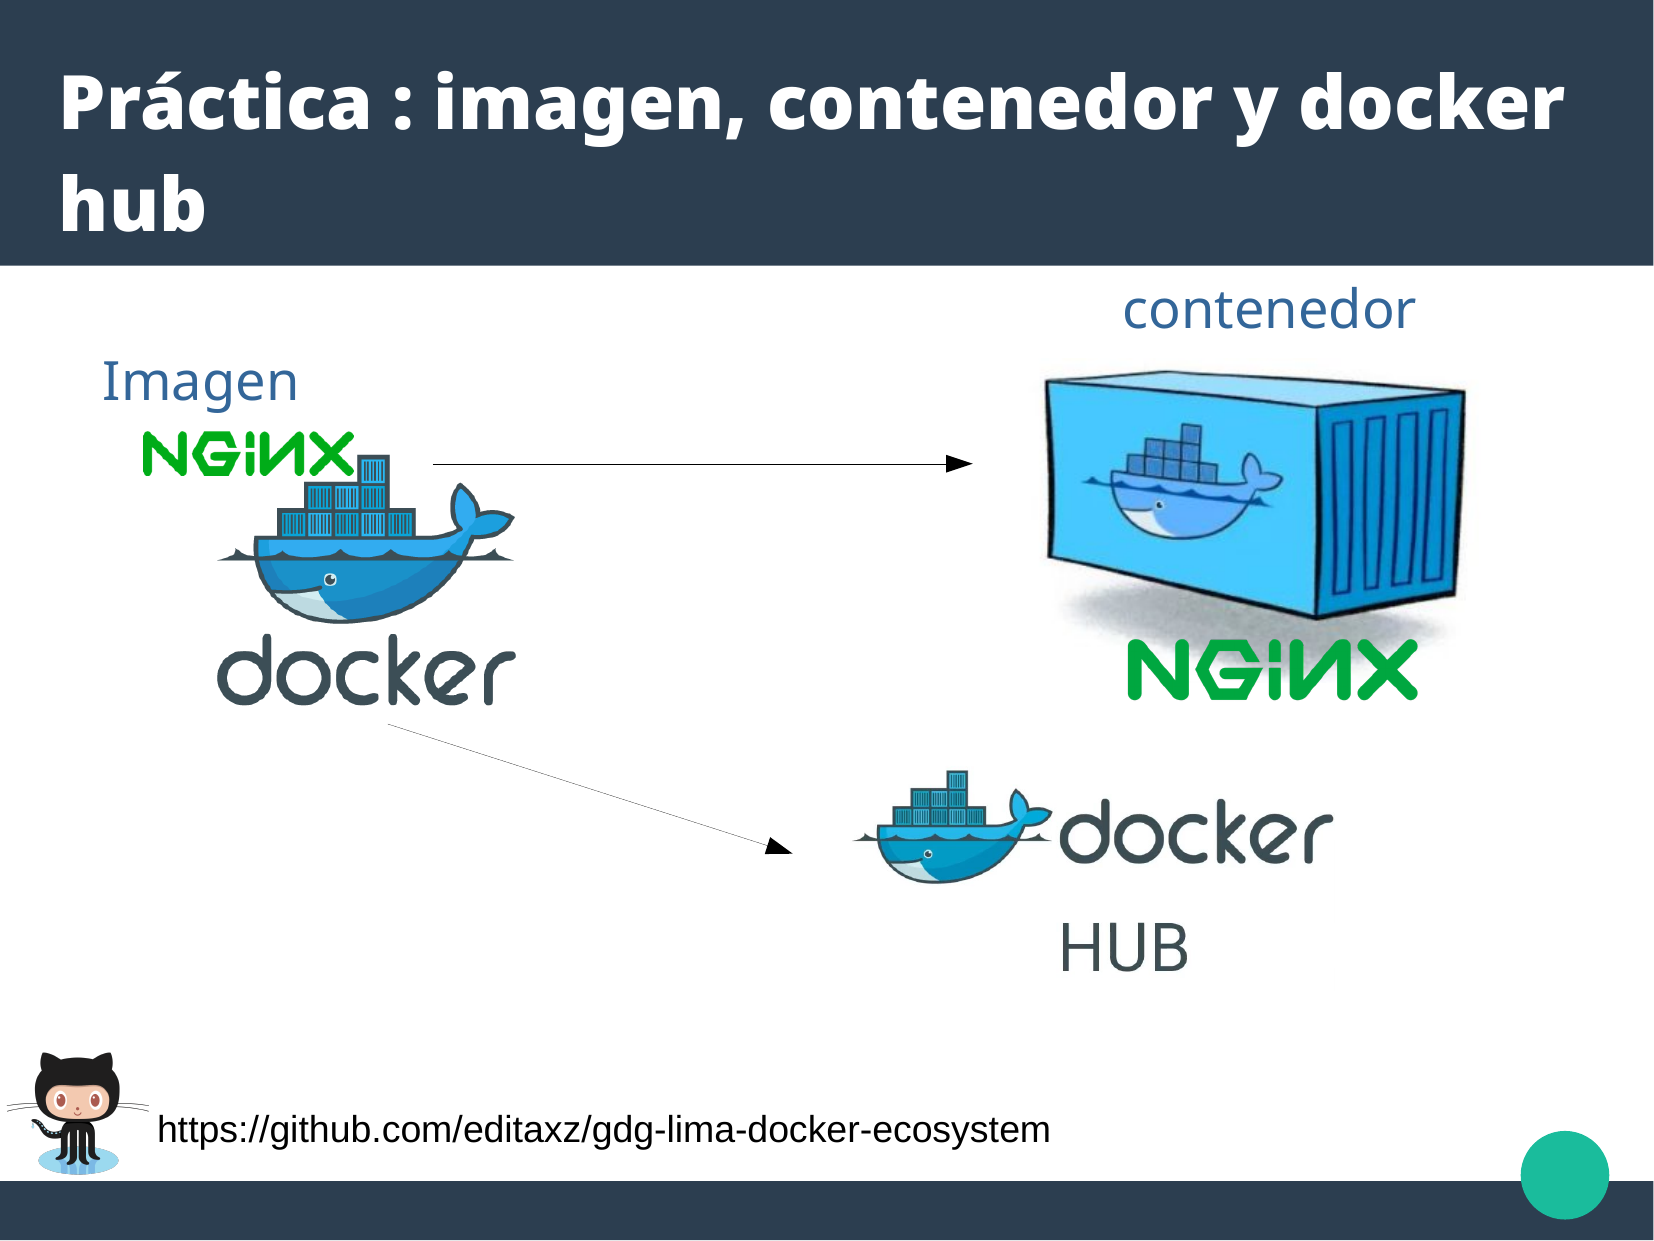

# Práctica : imagen, contenedor y docker hub
contenedor
Imagen
Image
https://github.com/editaxz/gdg-lima-docker-ecosystem